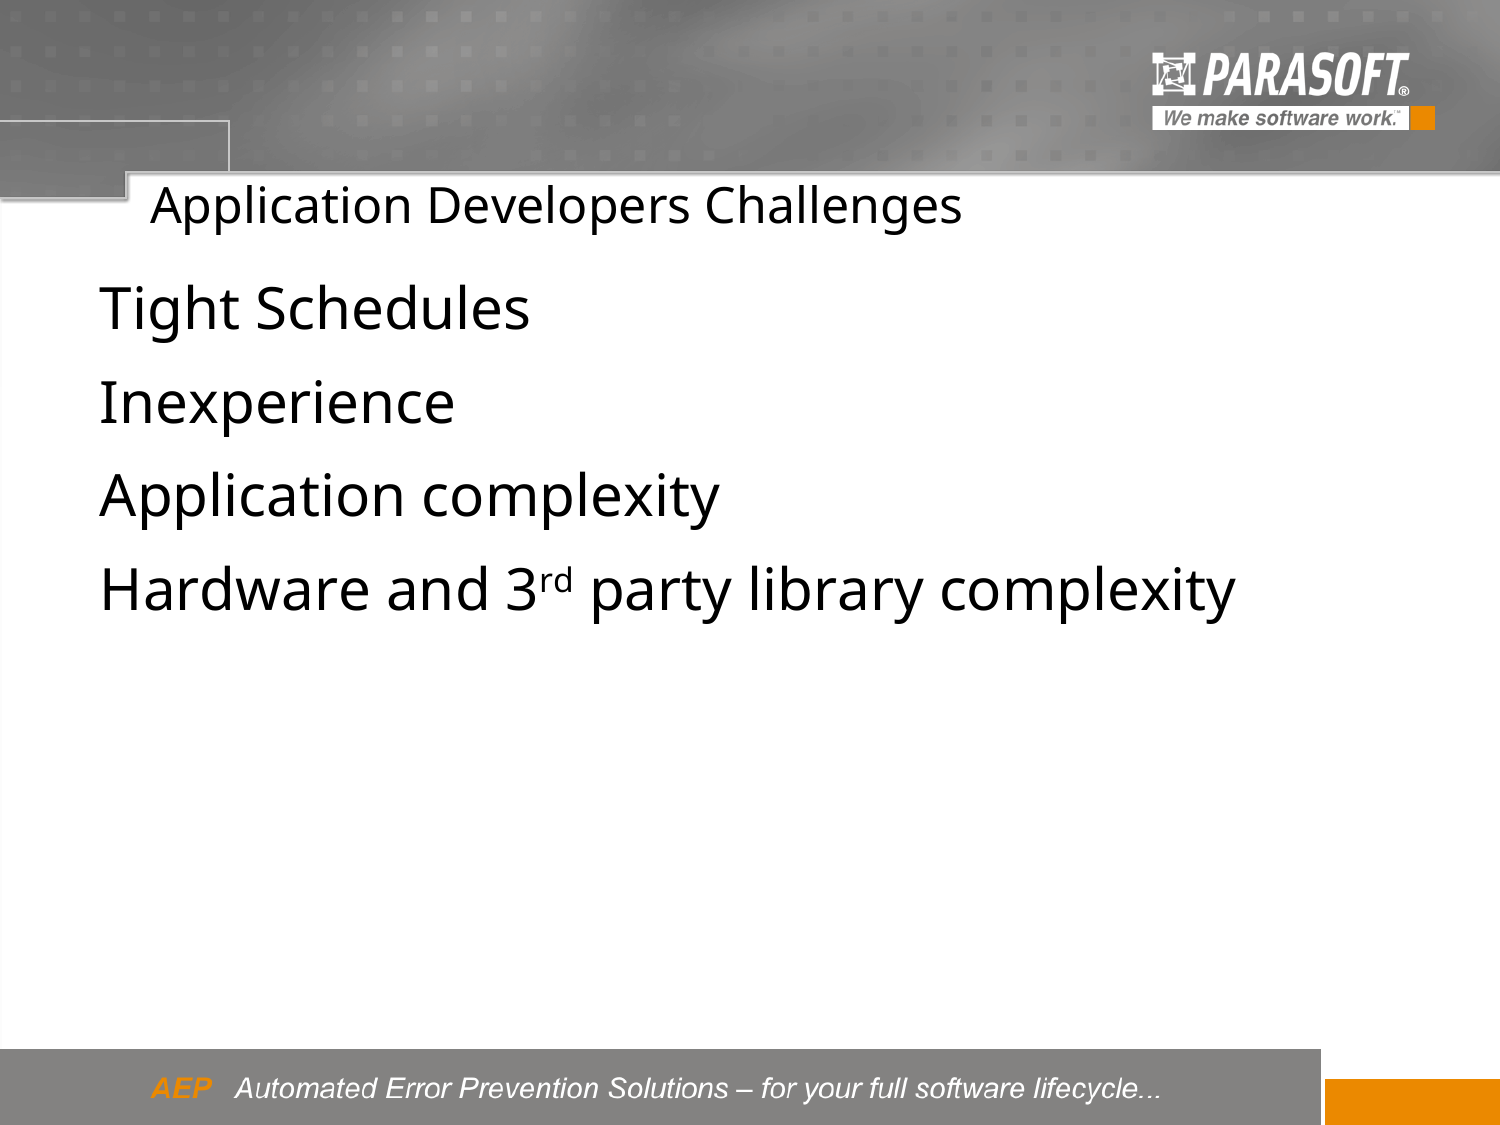

# Application Developers Challenges
Tight Schedules
Inexperience
Application complexity
Hardware and 3rd party library complexity